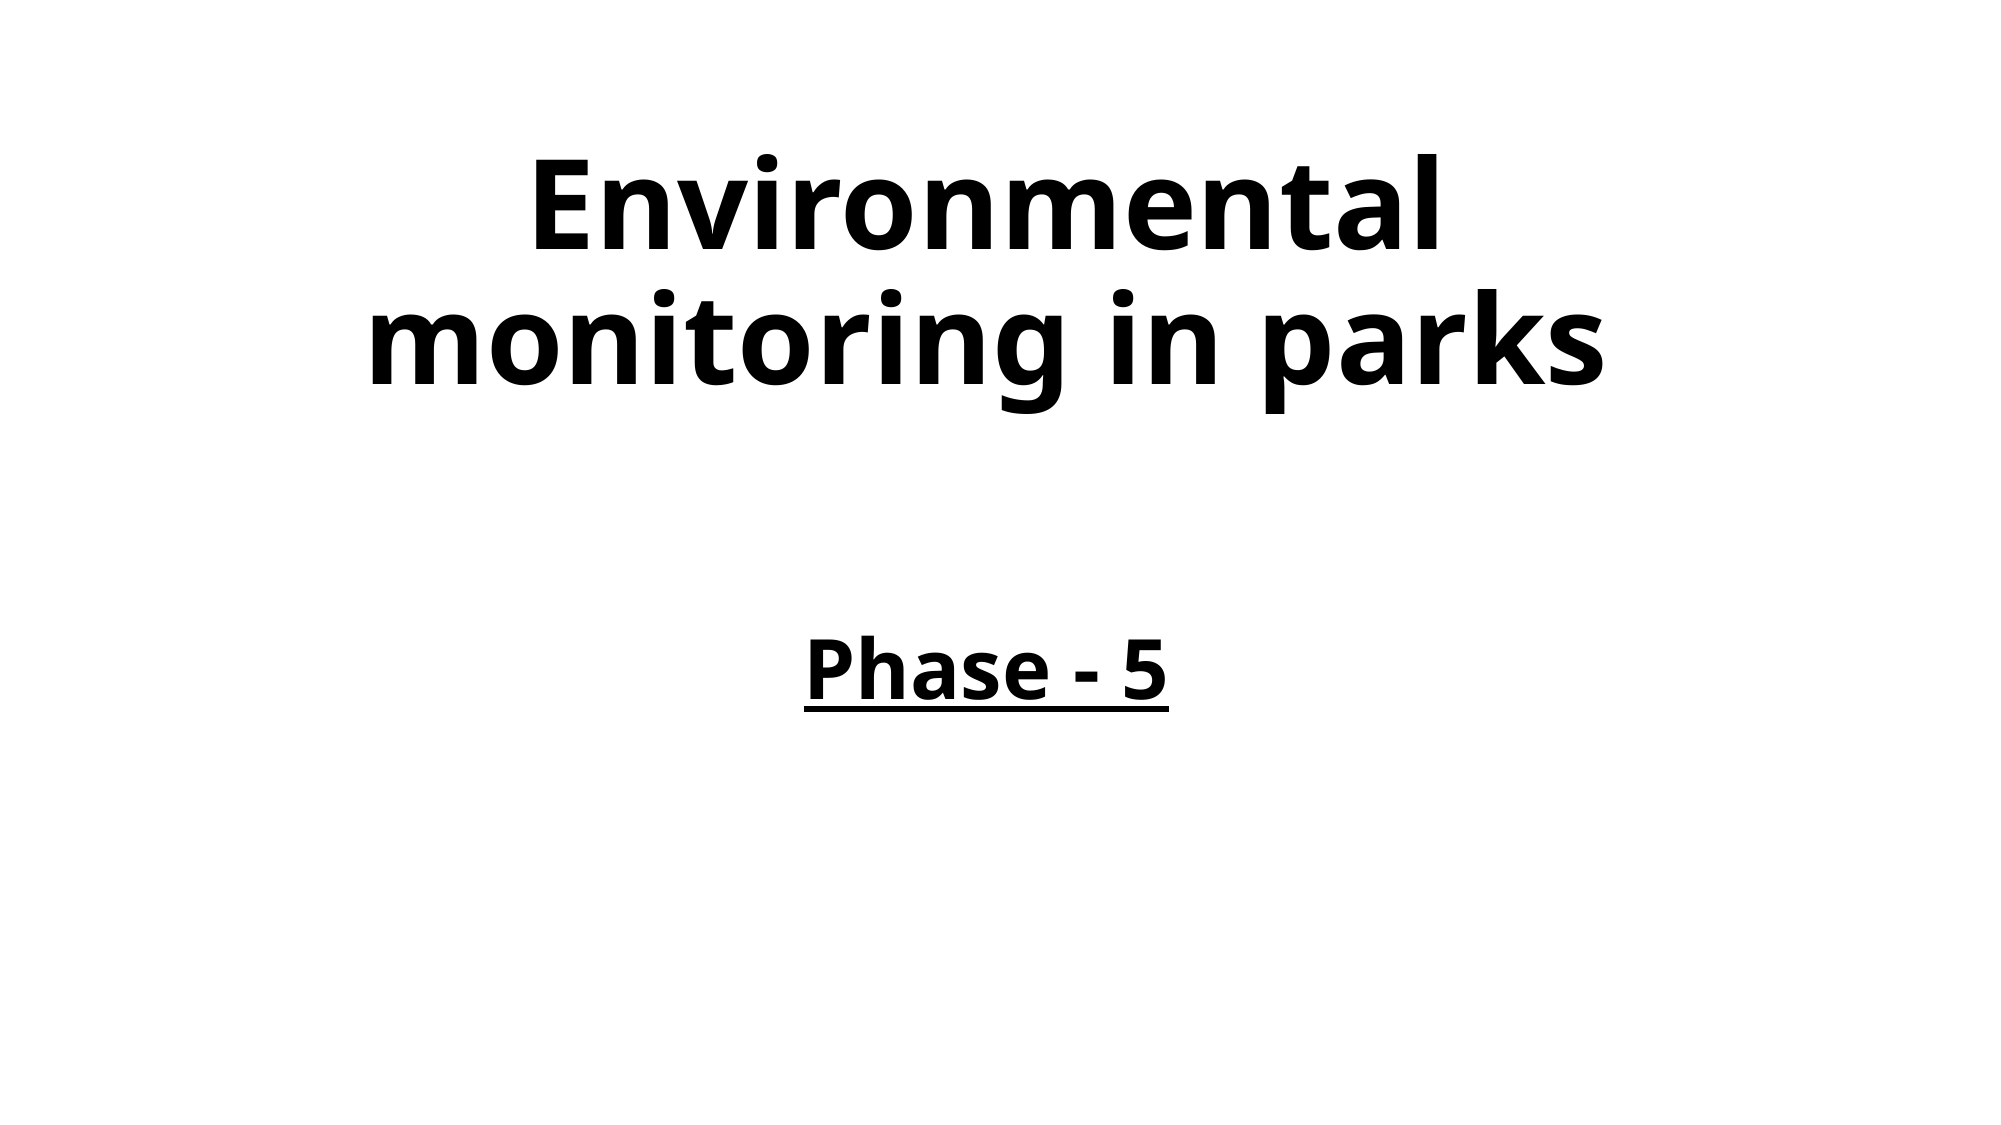

# Environmental monitoring in parks
Phase - 5